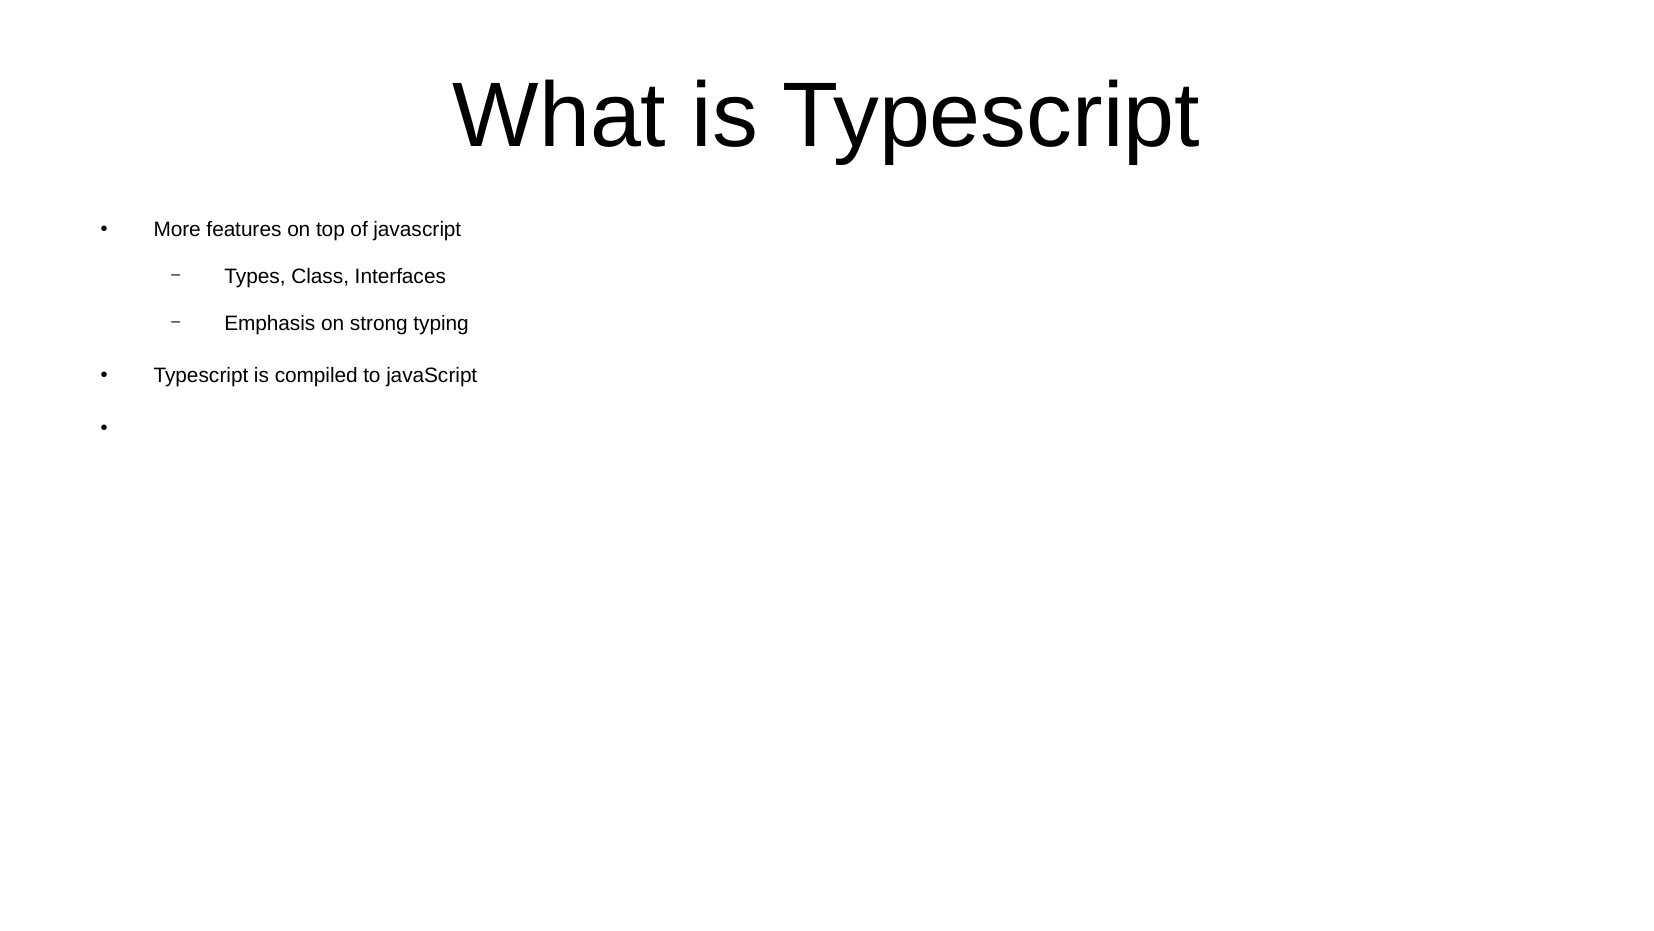

# What is Typescript
More features on top of javascript
Types, Class, Interfaces
Emphasis on strong typing
Typescript is compiled to javaScript